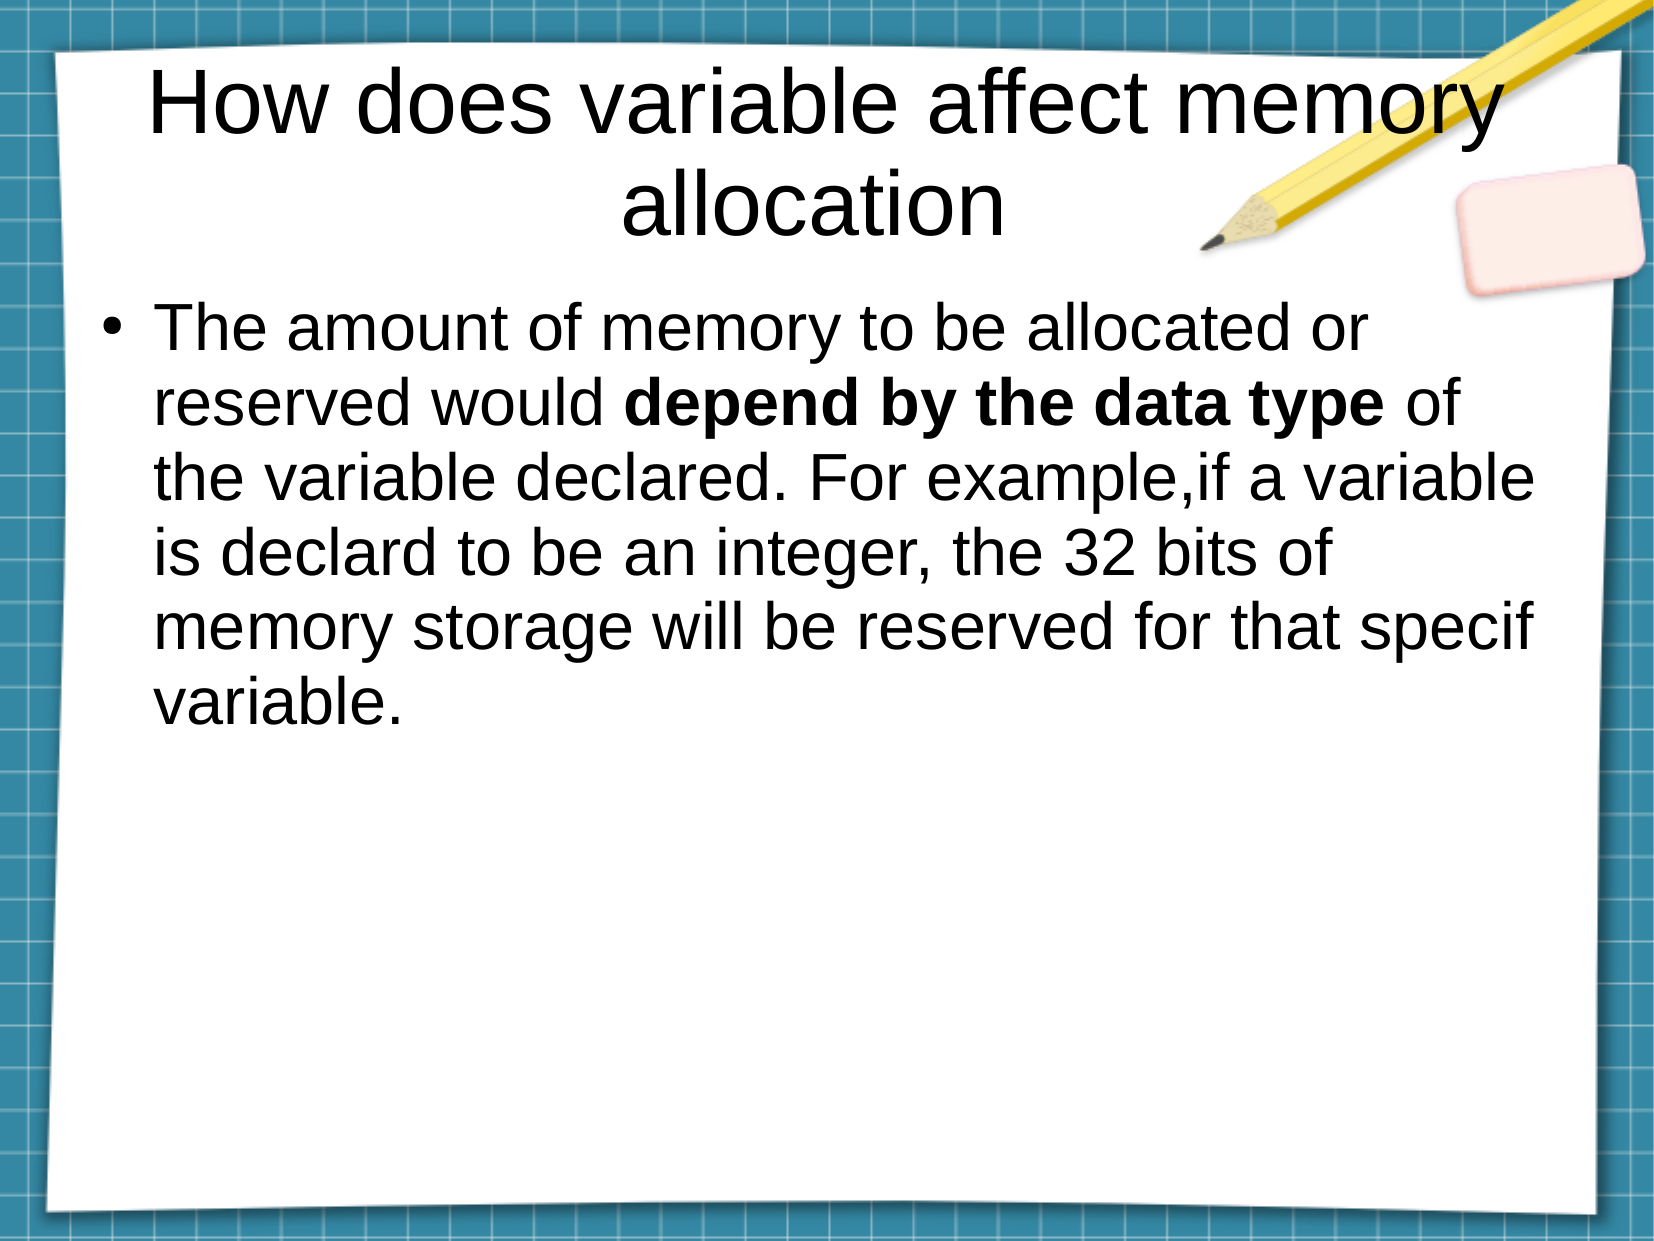

# How does variable affect memory allocation
The amount of memory to be allocated or reserved would depend by the data type of the variable declared. For example,if a variable is declard to be an integer, the 32 bits of memory storage will be reserved for that specif variable.